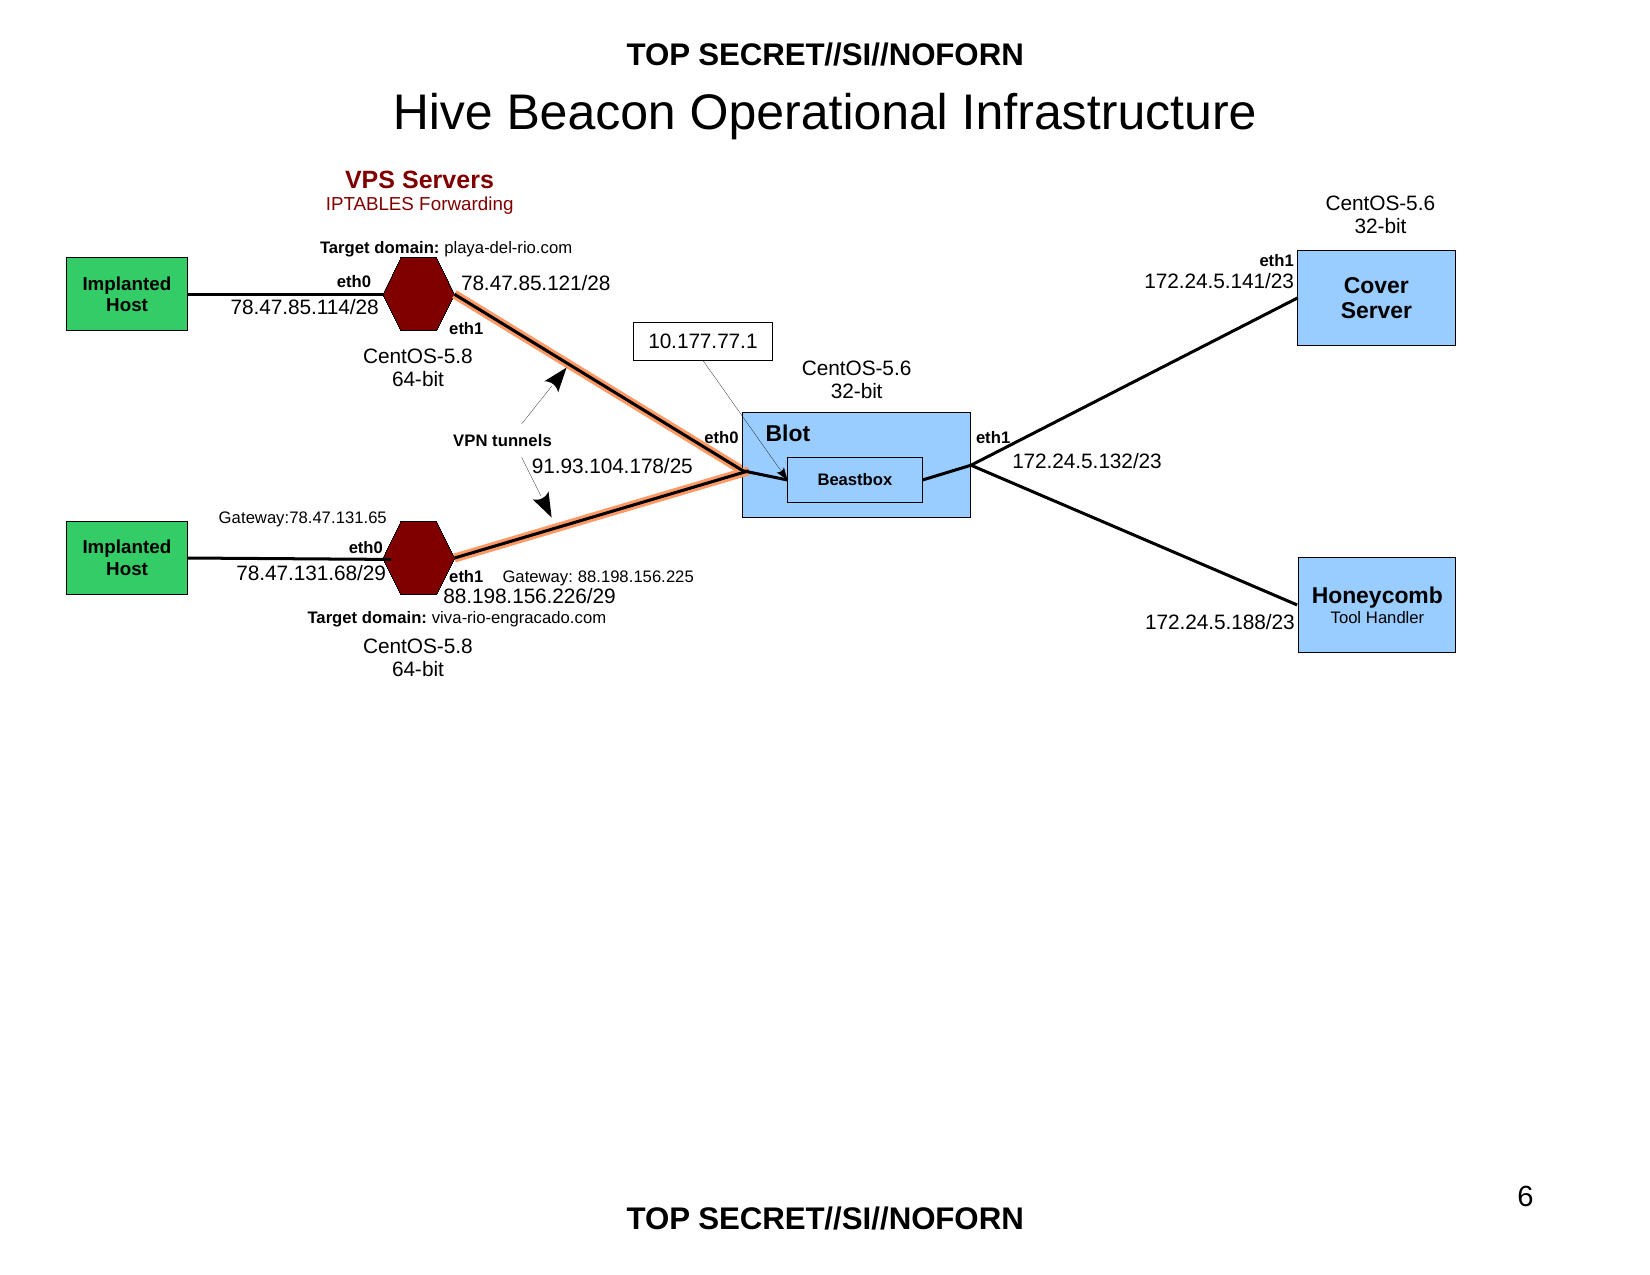

TOP SECRET//SI//NOFORN
# Hive Beacon Operational Infrastructure
VPS Servers
IPTABLES Forwarding
CentOS-5.6
32-bit
Target domain: playa-del-rio.com
eth1
Cover
Server
Implanted
Host
172.24.5.141/23
eth0
78.47.85.121/28
78.47.85.114/28
eth1
10.177.77.1
CentOS-5.8
64-bit
CentOS-5.6
32-bit
Blot
eth1
eth0
VPN tunnels
172.24.5.132/23
91.93.104.178/25
Beastbox
Gateway:78.47.131.65
Implanted
Host
eth0
78.47.131.68/29
Honeycomb
Tool Handler
eth1
Gateway: 88.198.156.225
88.198.156.226/29
Target domain: viva-rio-engracado.com
172.24.5.188/23
CentOS-5.8
64-bit
6
TOP SECRET//SI//NOFORN